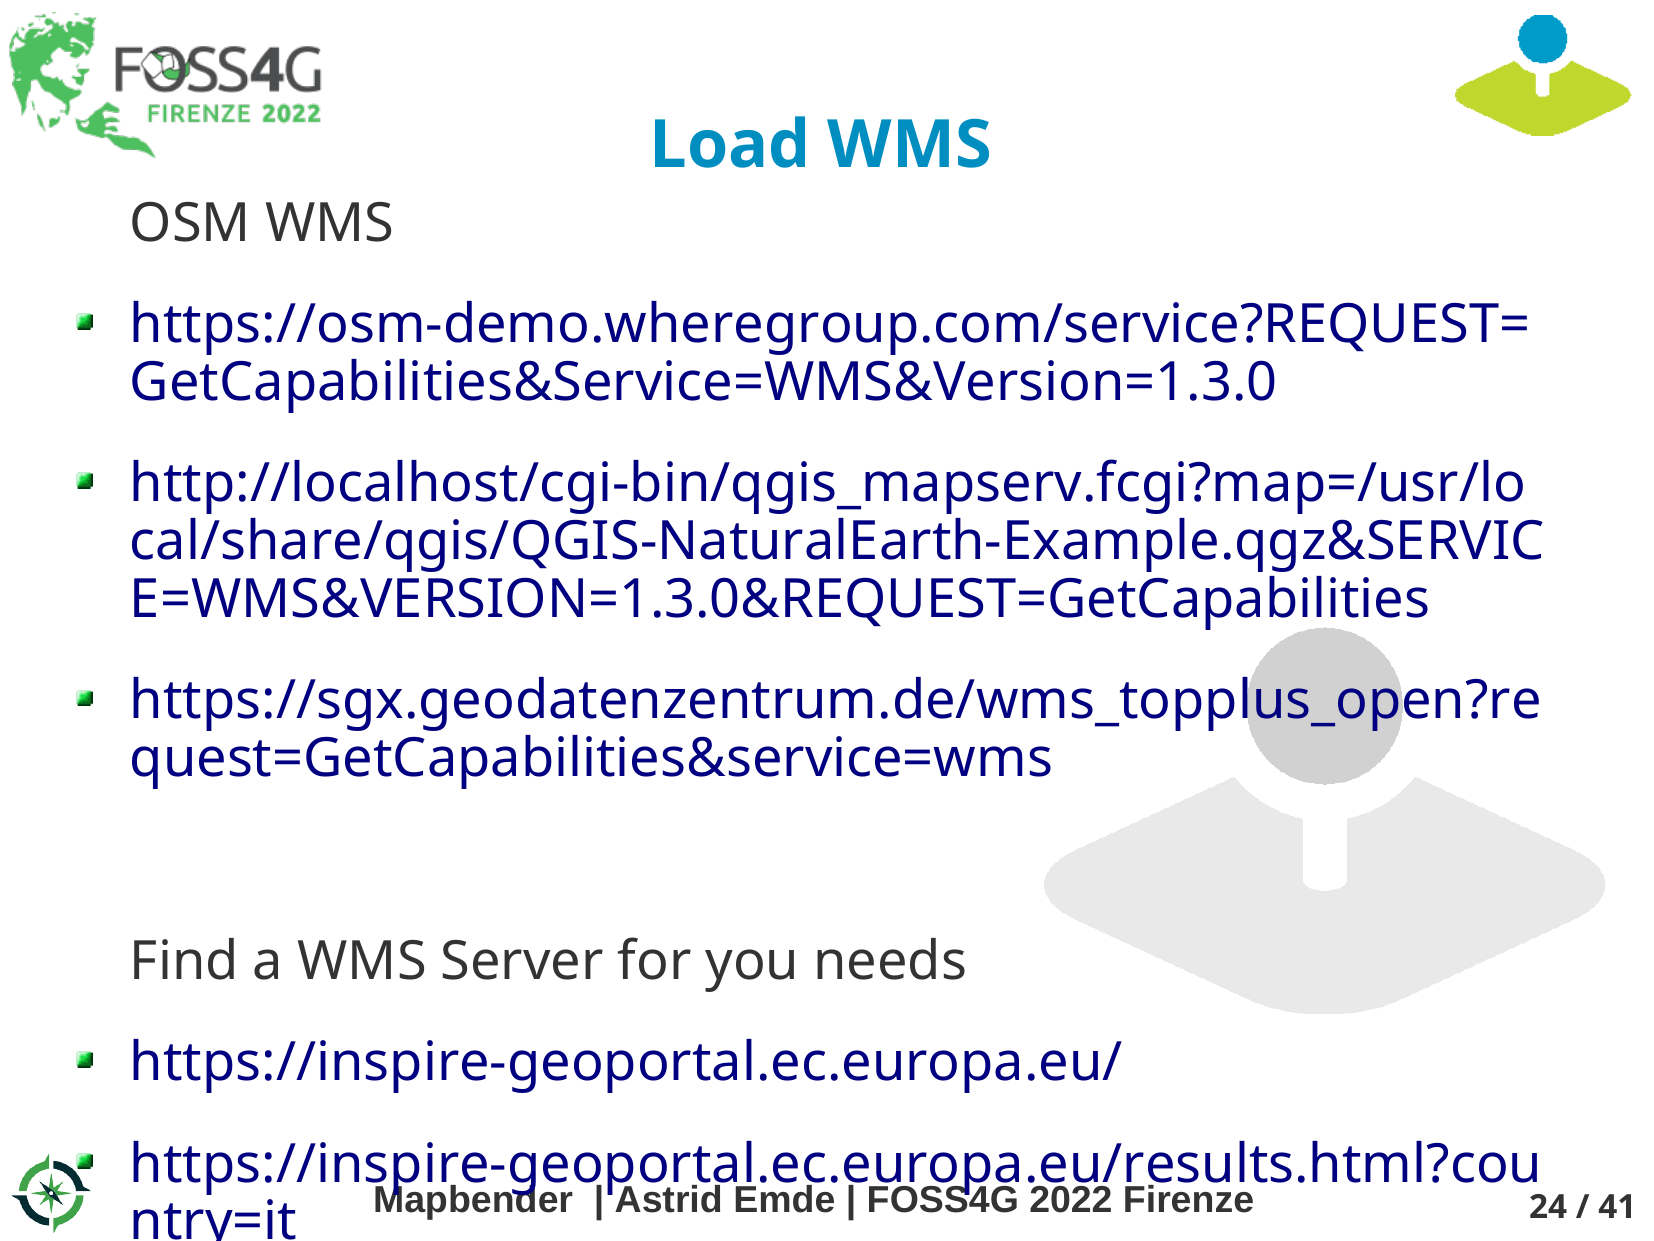

# Load WMS
OSM WMS
https://osm-demo.wheregroup.com/service?REQUEST=GetCapabilities&Service=WMS&Version=1.3.0
http://localhost/cgi-bin/qgis_mapserv.fcgi?map=/usr/local/share/qgis/QGIS-NaturalEarth-Example.qgz&SERVICE=WMS&VERSION=1.3.0&REQUEST=GetCapabilities
https://sgx.geodatenzentrum.de/wms_topplus_open?request=GetCapabilities&service=wms
Find a WMS Server for you needs
https://inspire-geoportal.ec.europa.eu/
https://inspire-geoportal.ec.europa.eu/results.html?country=it